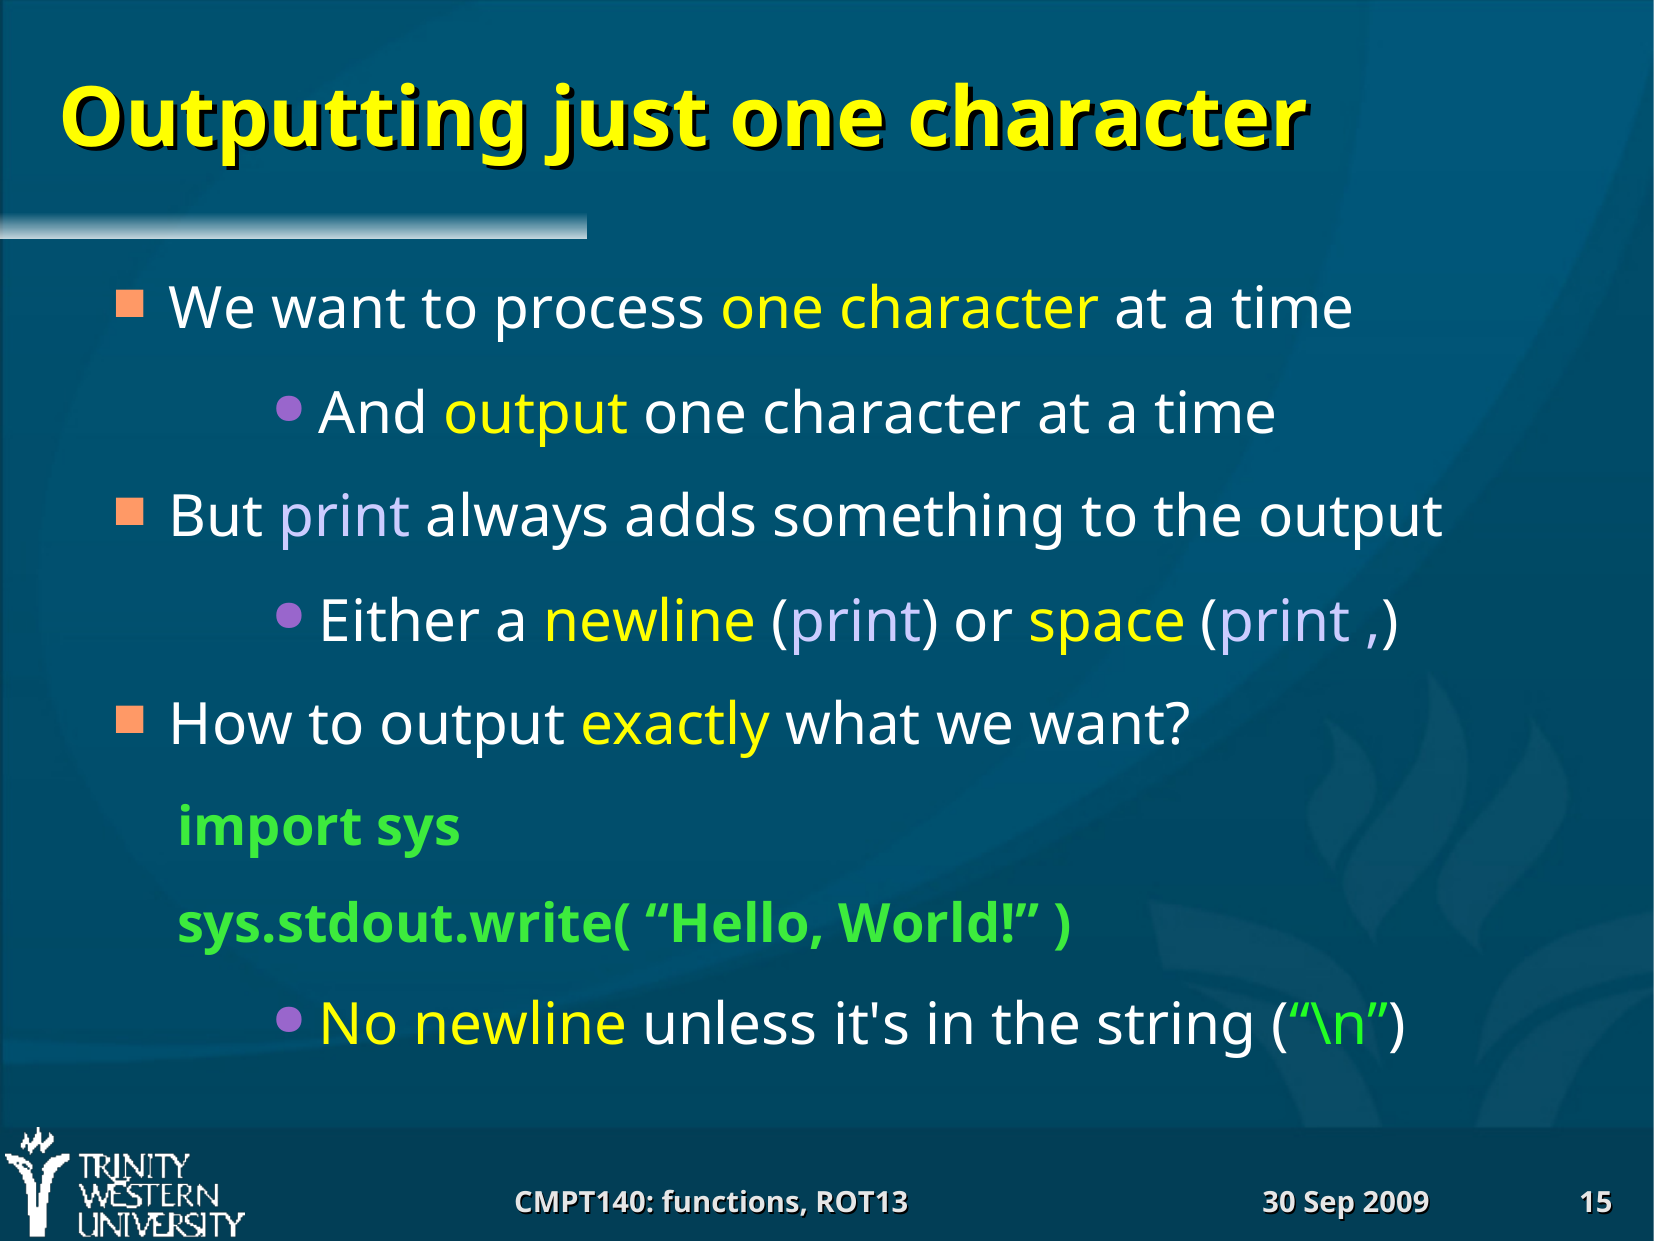

# Outputting just one character
We want to process one character at a time
And output one character at a time
But print always adds something to the output
Either a newline (print) or space (print ,)
How to output exactly what we want?
import sys
sys.stdout.write( “Hello, World!” )
No newline unless it's in the string (“\n”)
CMPT140: functions, ROT13
30 Sep 2009
15